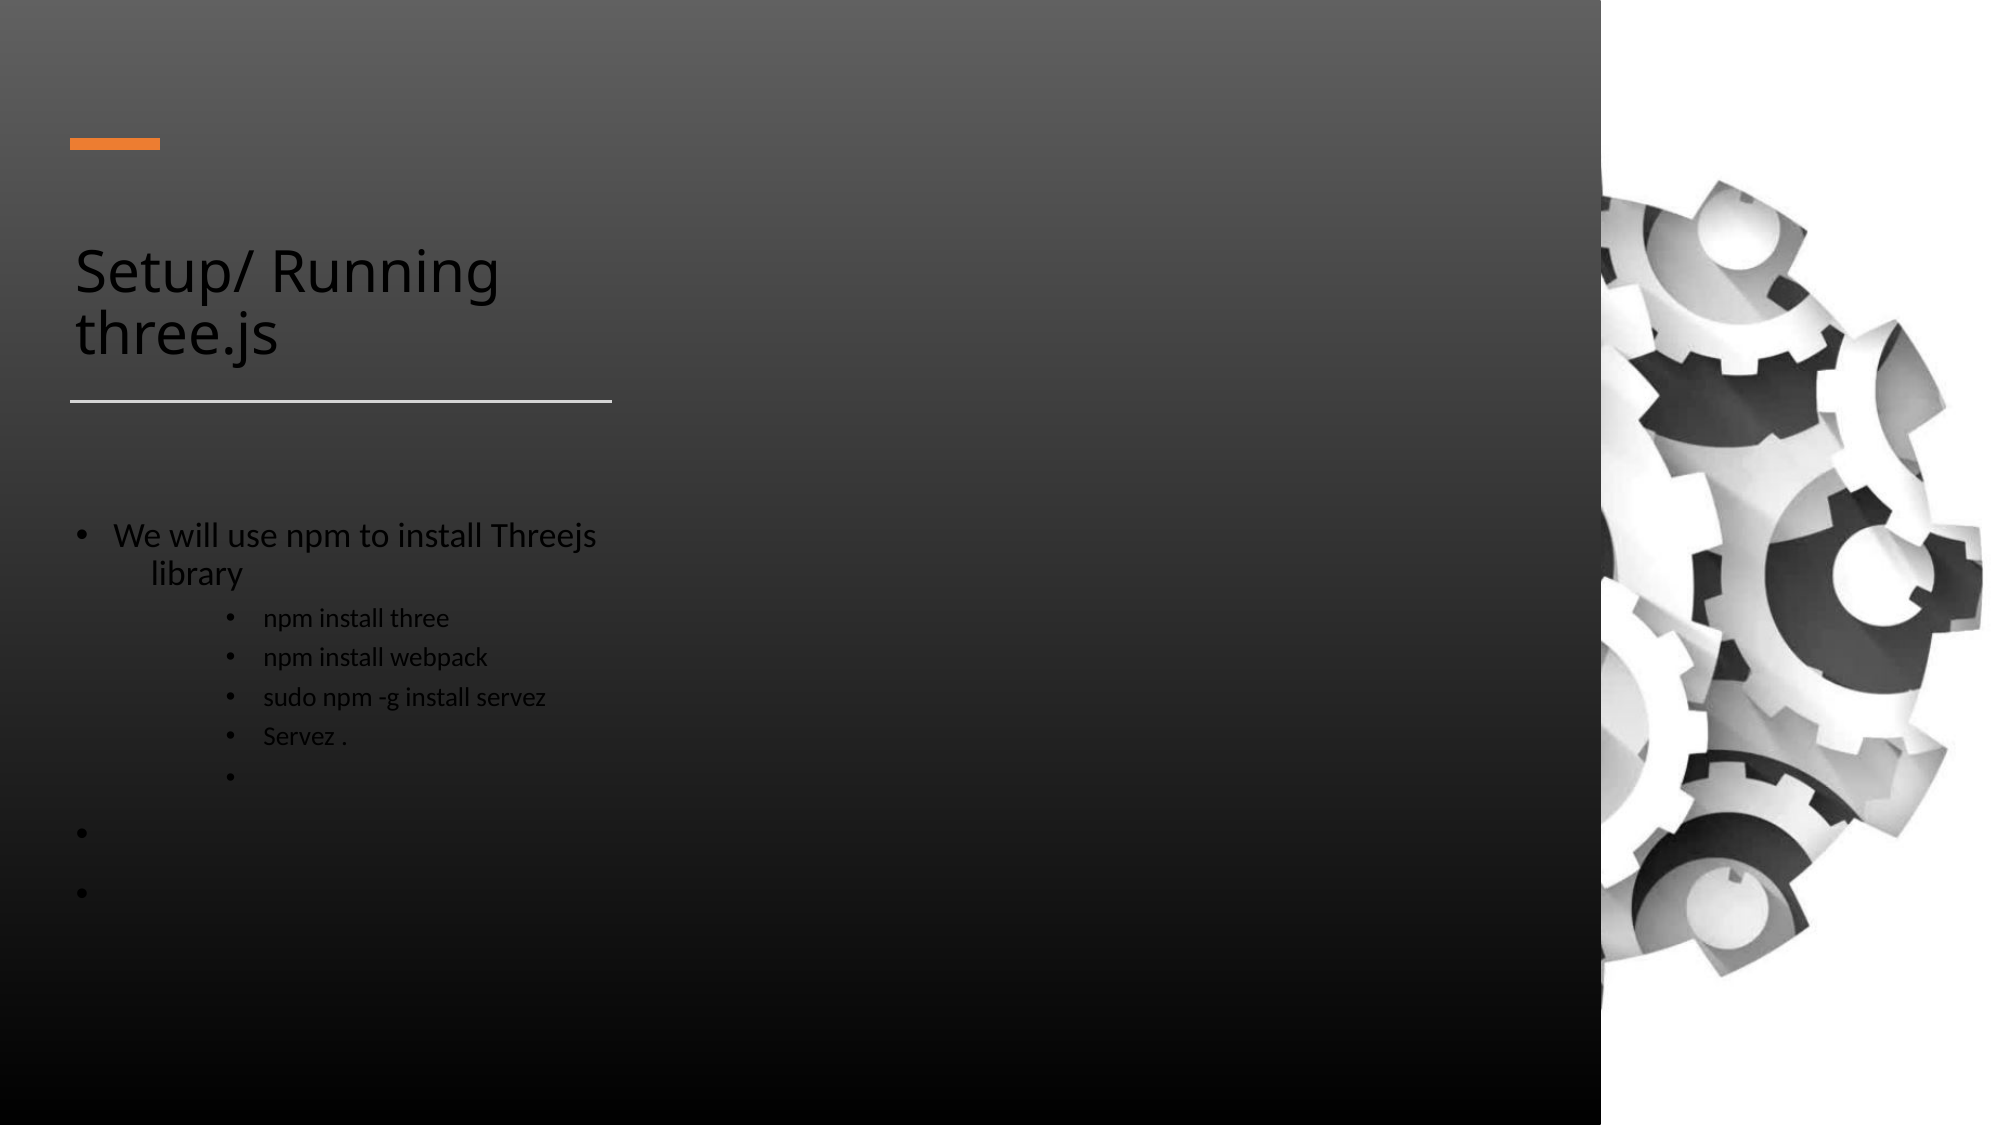

# Setup/ Running three.js
We will use npm to install Threejs library
npm install three
npm install webpack
sudo npm -g install servez
Servez .